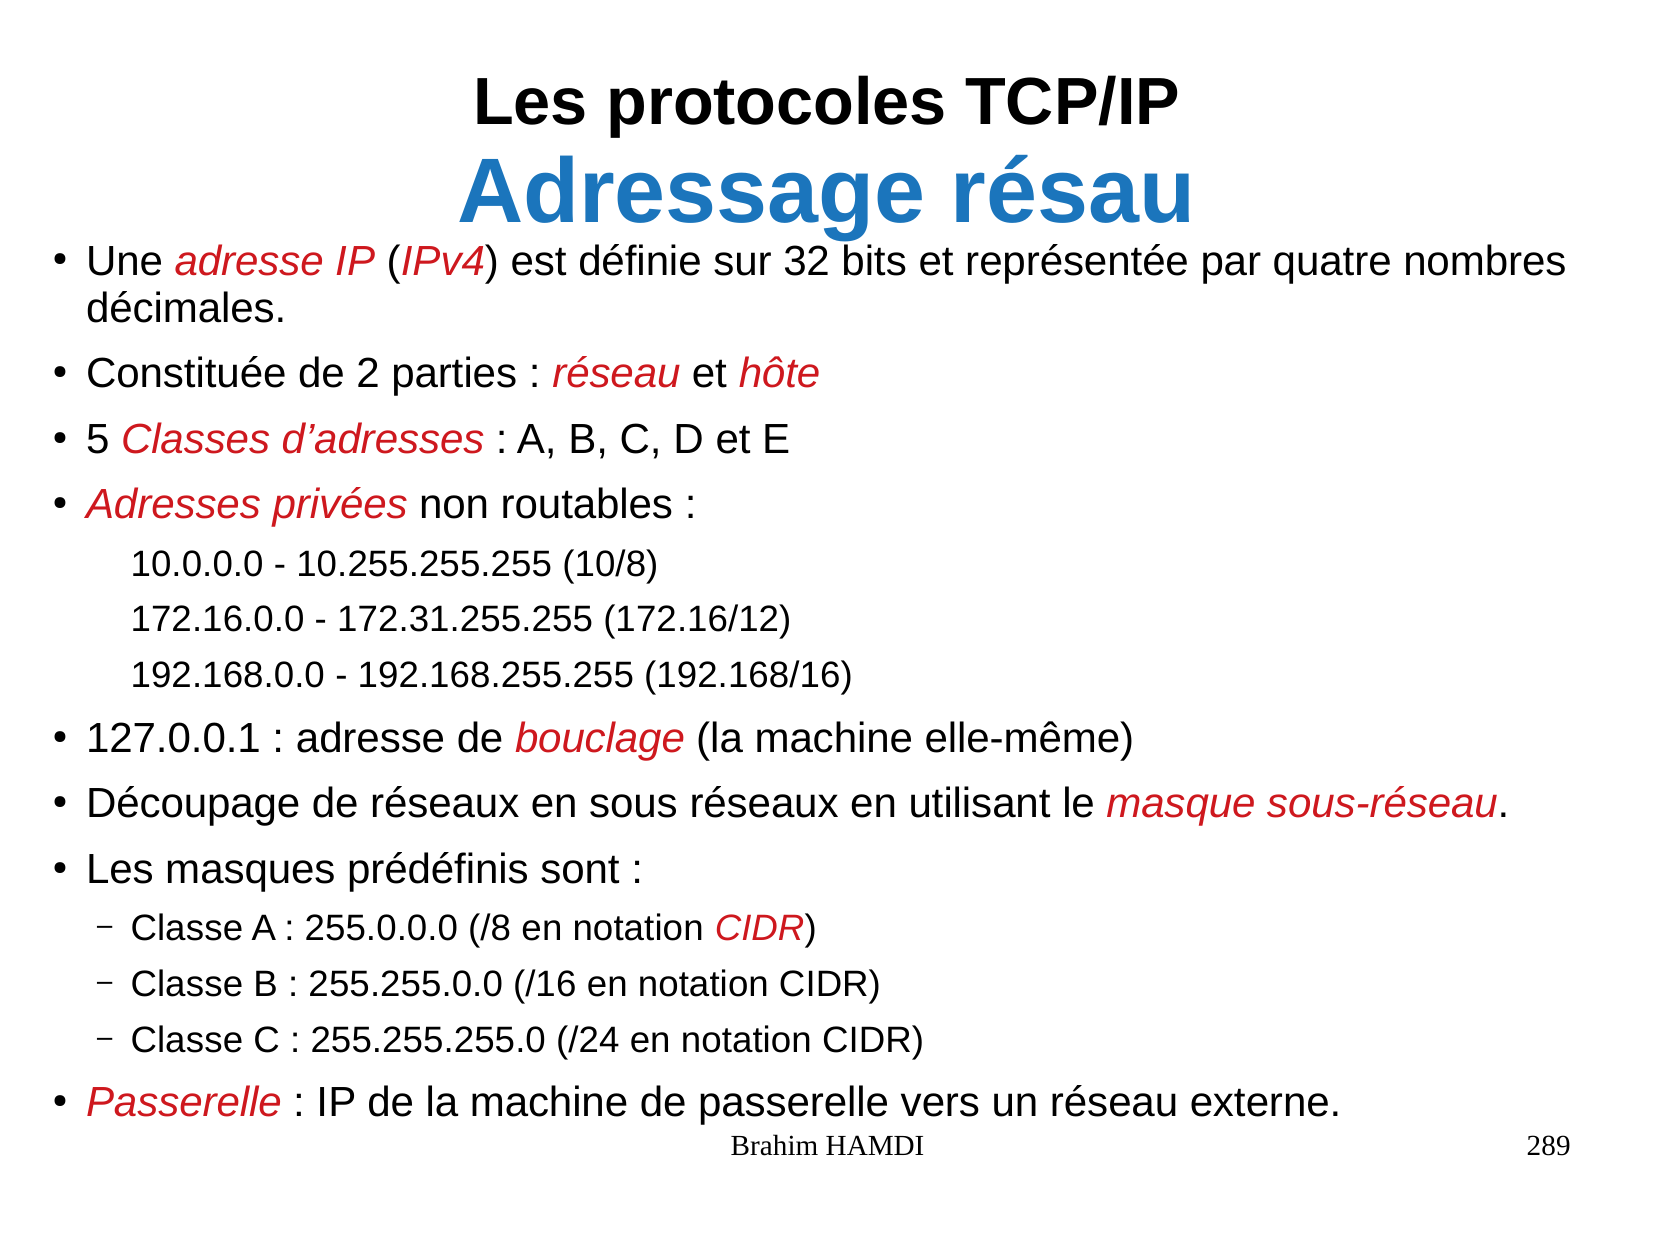

# Les protocoles TCP/IP Adressage résau
Une adresse IP (IPv4) est définie sur 32 bits et représentée par quatre nombres décimales.
Constituée de 2 parties : réseau et hôte
5 Classes d’adresses : A, B, C, D et E
Adresses privées non routables :
10.0.0.0 - 10.255.255.255 (10/8)
172.16.0.0 - 172.31.255.255 (172.16/12)
192.168.0.0 - 192.168.255.255 (192.168/16)
127.0.0.1 : adresse de bouclage (la machine elle-même)
Découpage de réseaux en sous réseaux en utilisant le masque sous-réseau.
Les masques prédéfinis sont :
Classe A : 255.0.0.0 (/8 en notation CIDR)
Classe B : 255.255.0.0 (/16 en notation CIDR)
Classe C : 255.255.255.0 (/24 en notation CIDR)
Passerelle : IP de la machine de passerelle vers un réseau externe.
Brahim HAMDI
289